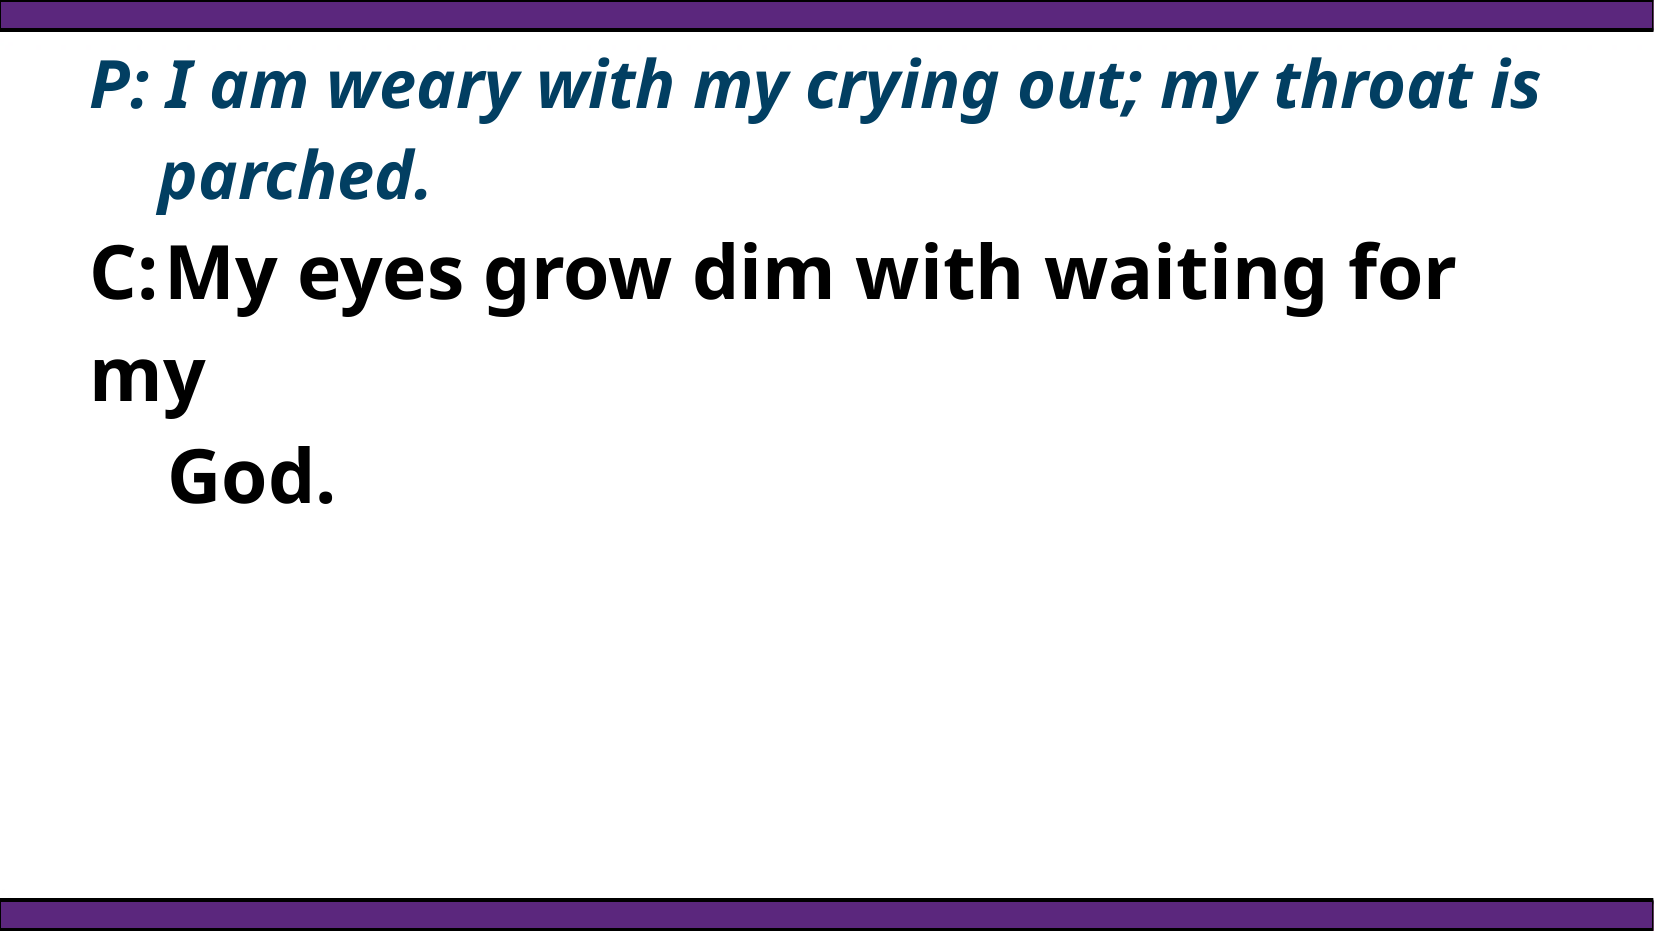

P: I am weary with my crying out; my throat is
 parched.
C:	My eyes grow dim with waiting for my
 God.